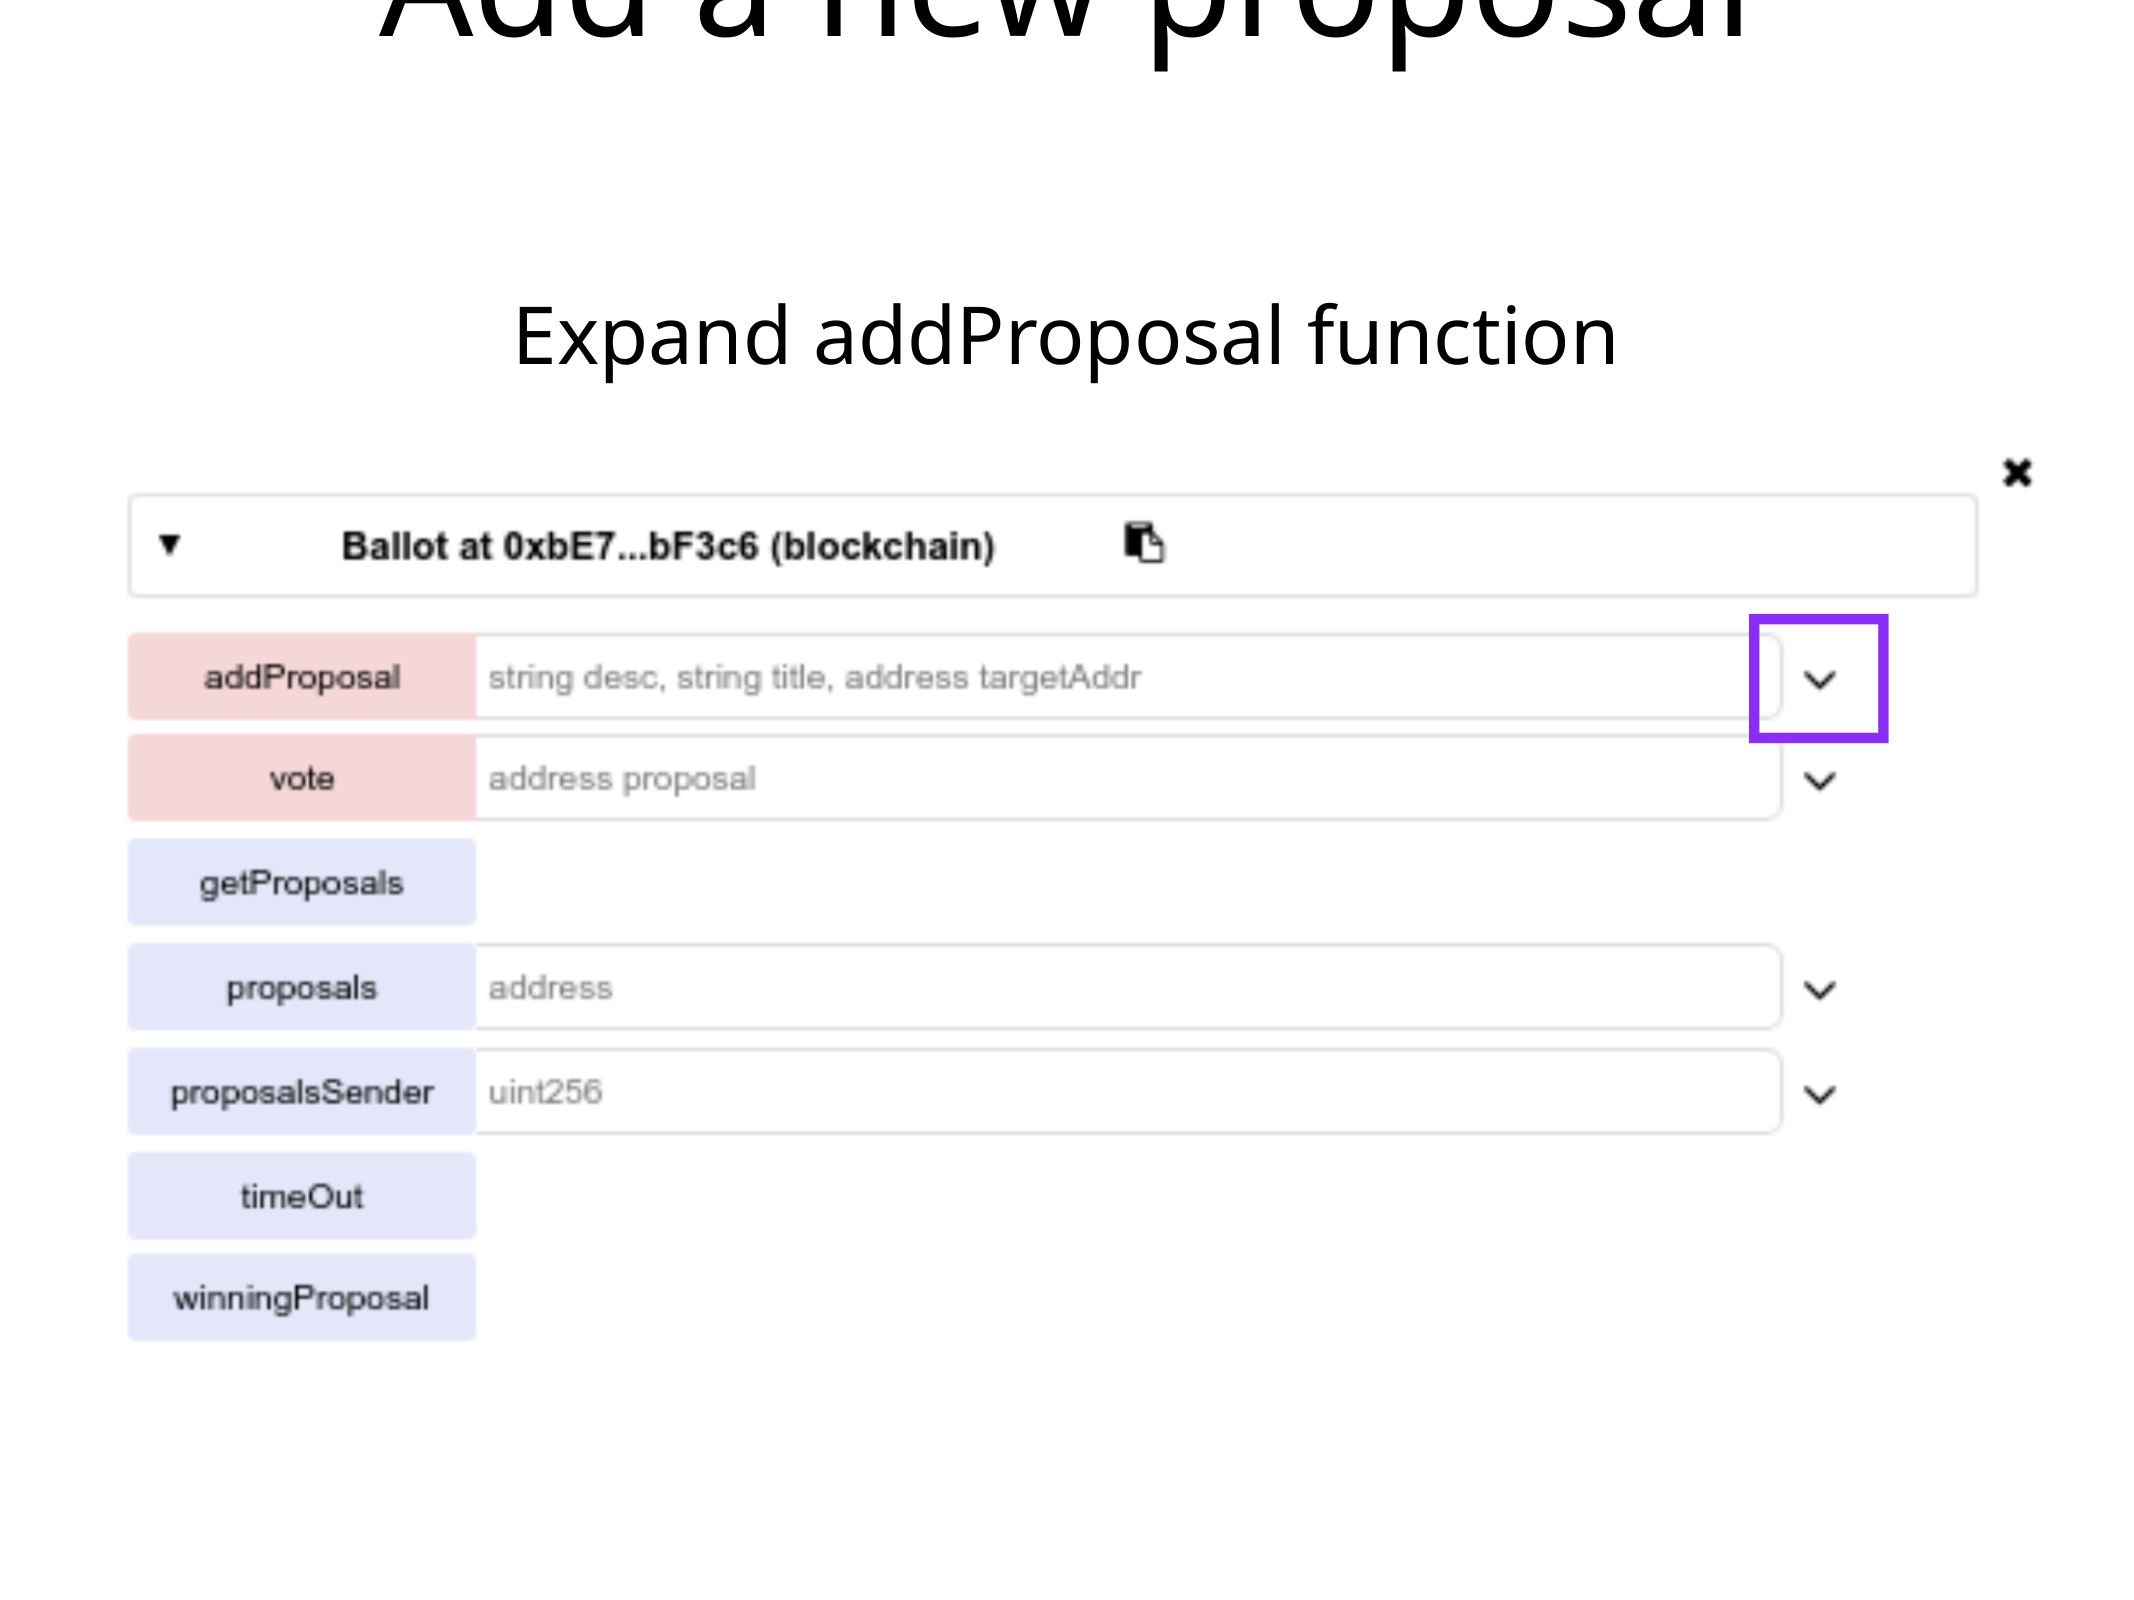

# Add a new proposal
Expand addProposal function
( when dependencies.js is the active file )